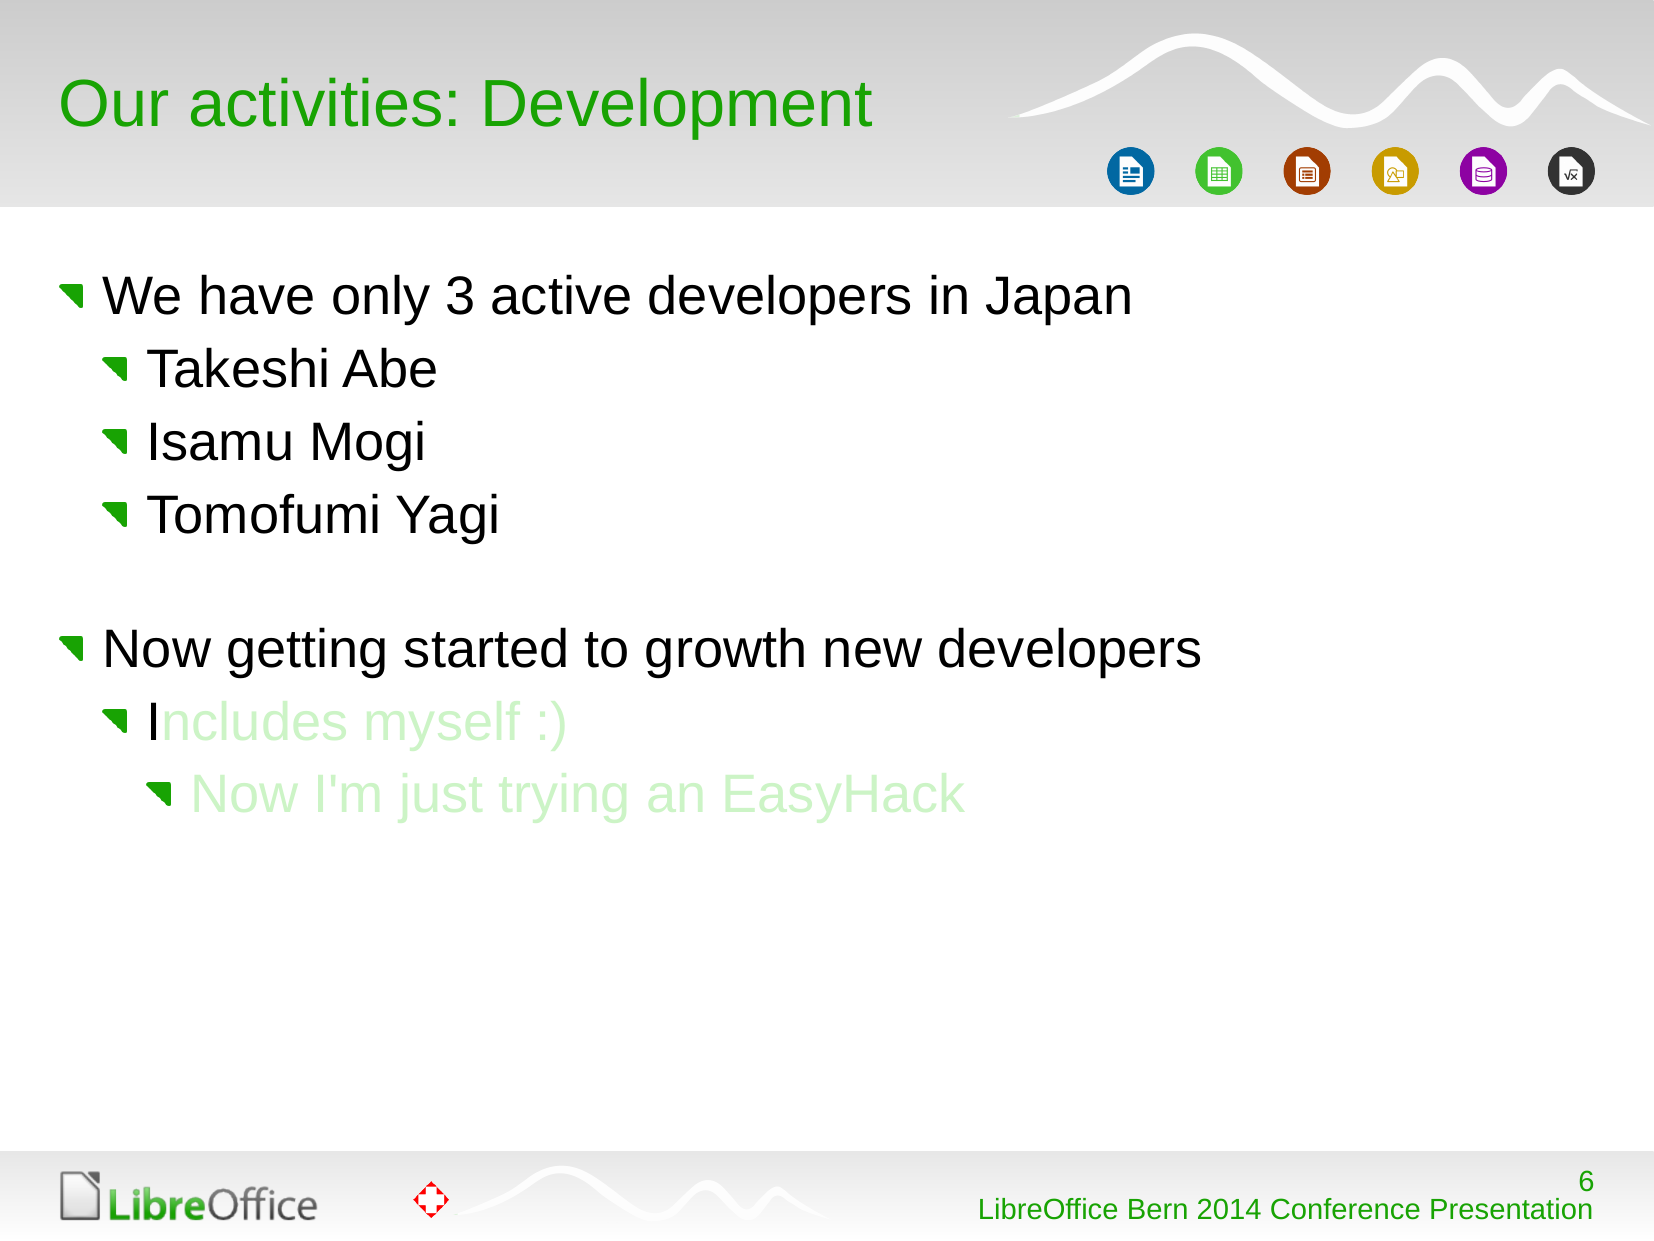

# Our activities: Development
We have only 3 active developers in Japan
Takeshi Abe
Isamu Mogi
Tomofumi Yagi
Now getting started to growth new developers
Includes myself :)
Now I'm just trying an EasyHack
6
LibreOffice Bern 2014 Conference Presentation